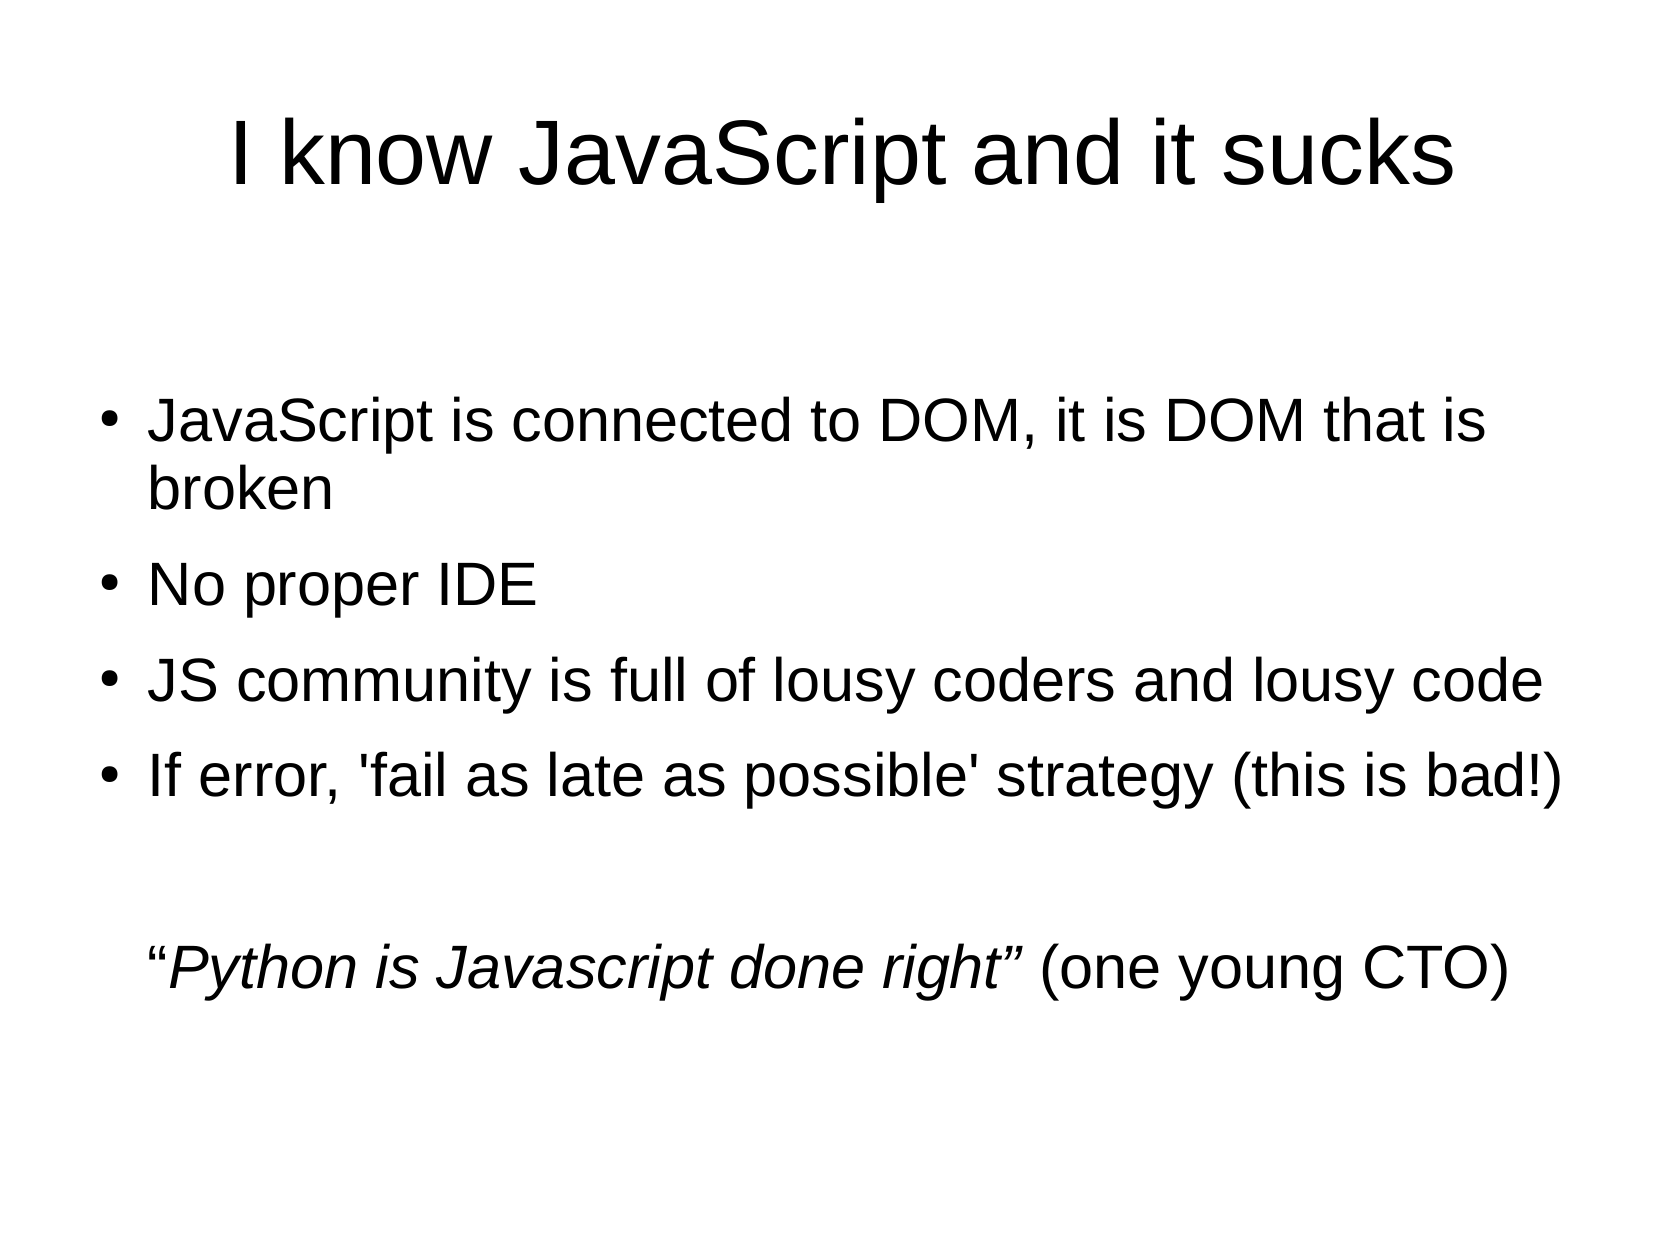

# I know JavaScript and it sucks
JavaScript is connected to DOM, it is DOM that is broken
No proper IDE
JS community is full of lousy coders and lousy code
If error, 'fail as late as possible' strategy (this is bad!)
“Python is Javascript done right” (one young CTO)